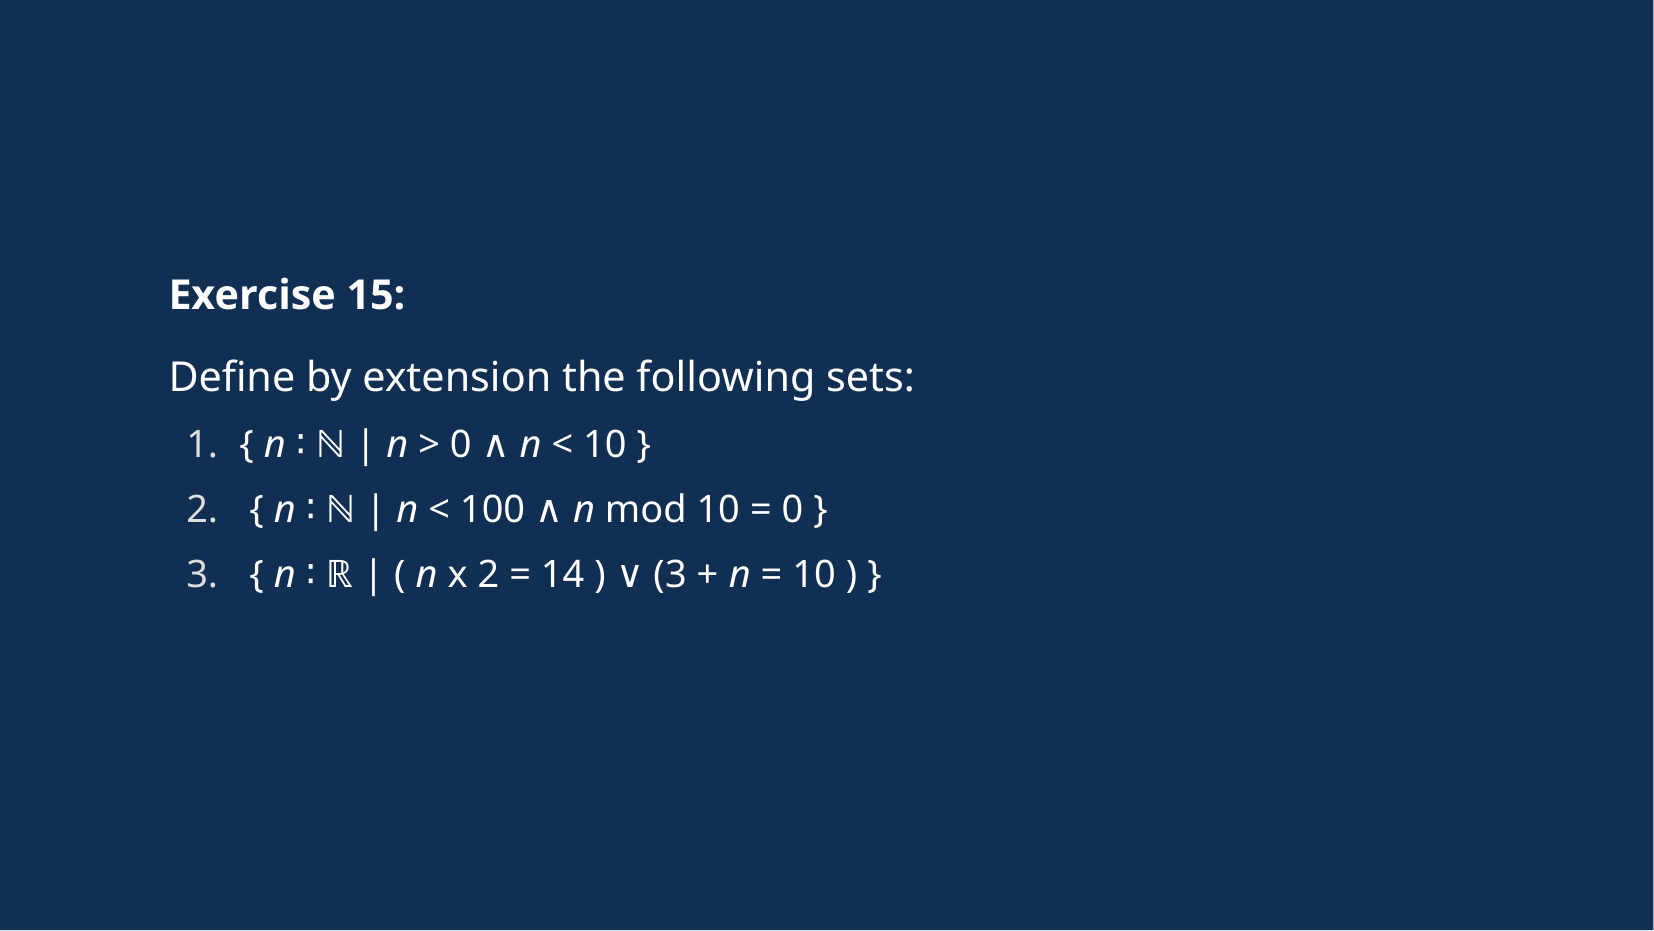

#
Exercise 15:
Define by extension the following sets:
{ n ∶ ℕ | n > 0 ∧ n < 10 }
 { n ∶ ℕ | n < 100 ∧ n mod 10 = 0 }
 { n ∶ ℝ | ( n x 2 = 14 ) ∨ (3 + n = 10 ) }